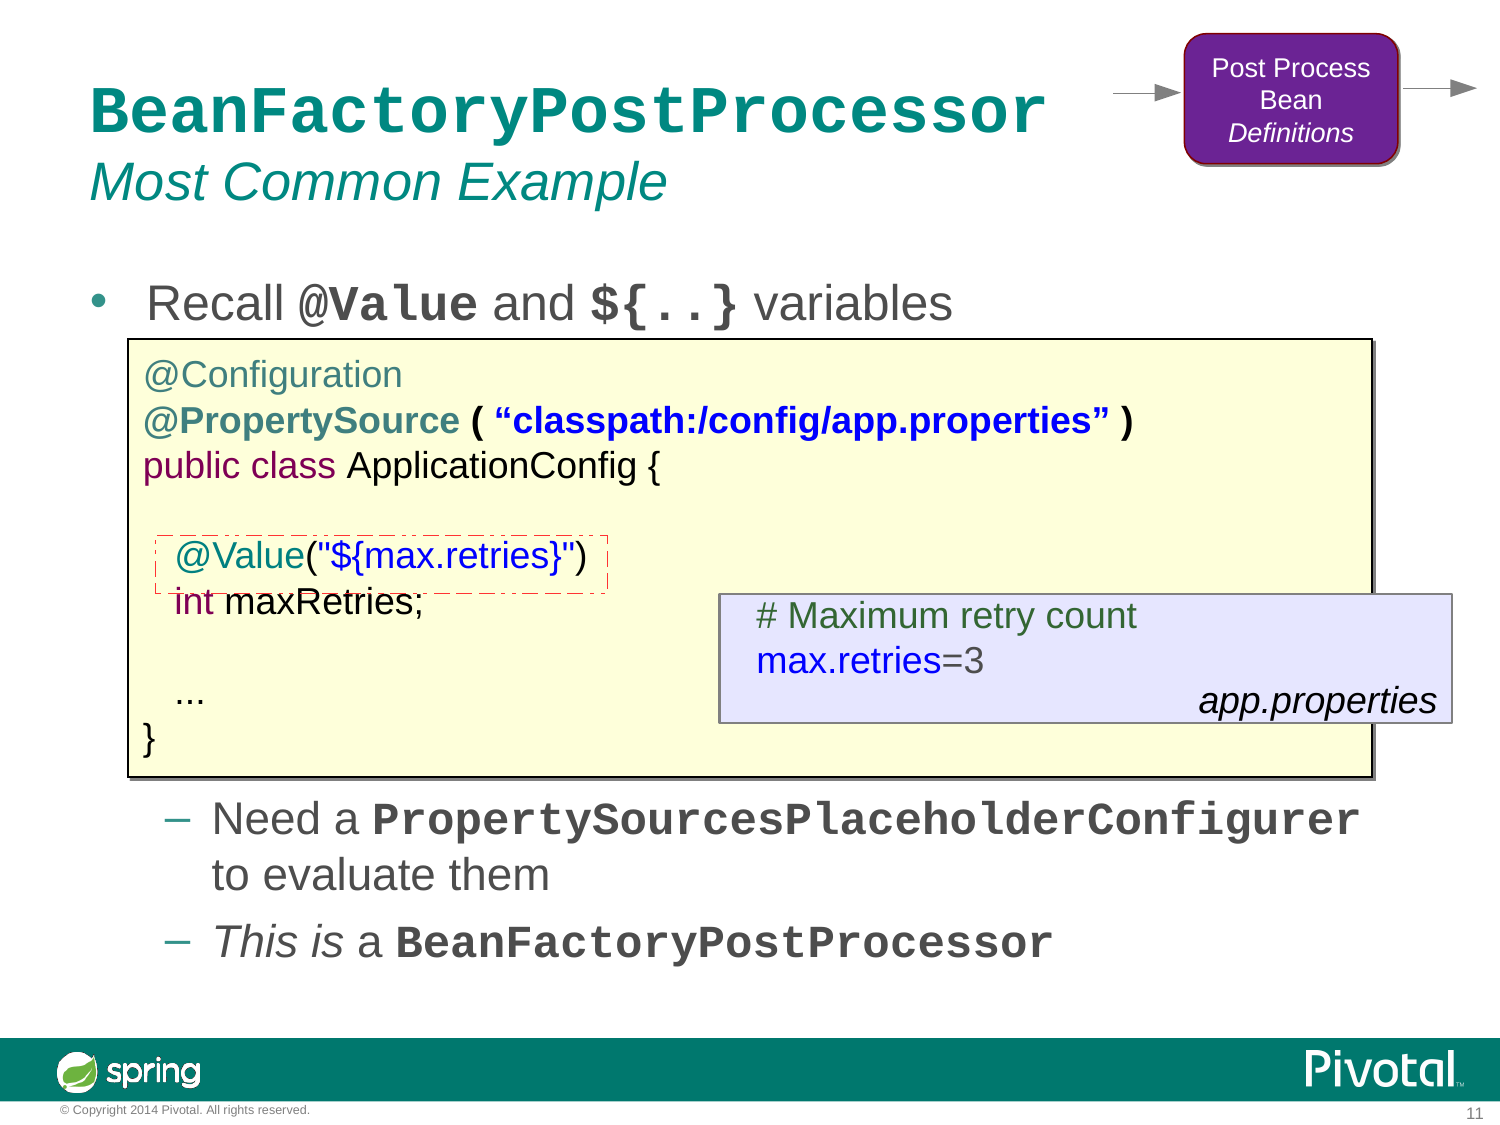

Post Process
Bean Definitions
# BeanFactoryPostProcessor Most Common Example
Recall @Value and ${..} variables
Need a PropertySourcesPlaceholderConfigurer to evaluate them
This is a BeanFactoryPostProcessor
@Configuration
@PropertySource ( “classpath:/config/app.properties” )
public class ApplicationConfig {
 @Value("${max.retries}")
 int maxRetries;
 ...
}
 # Maximum retry count
 max.retries=3
app.properties